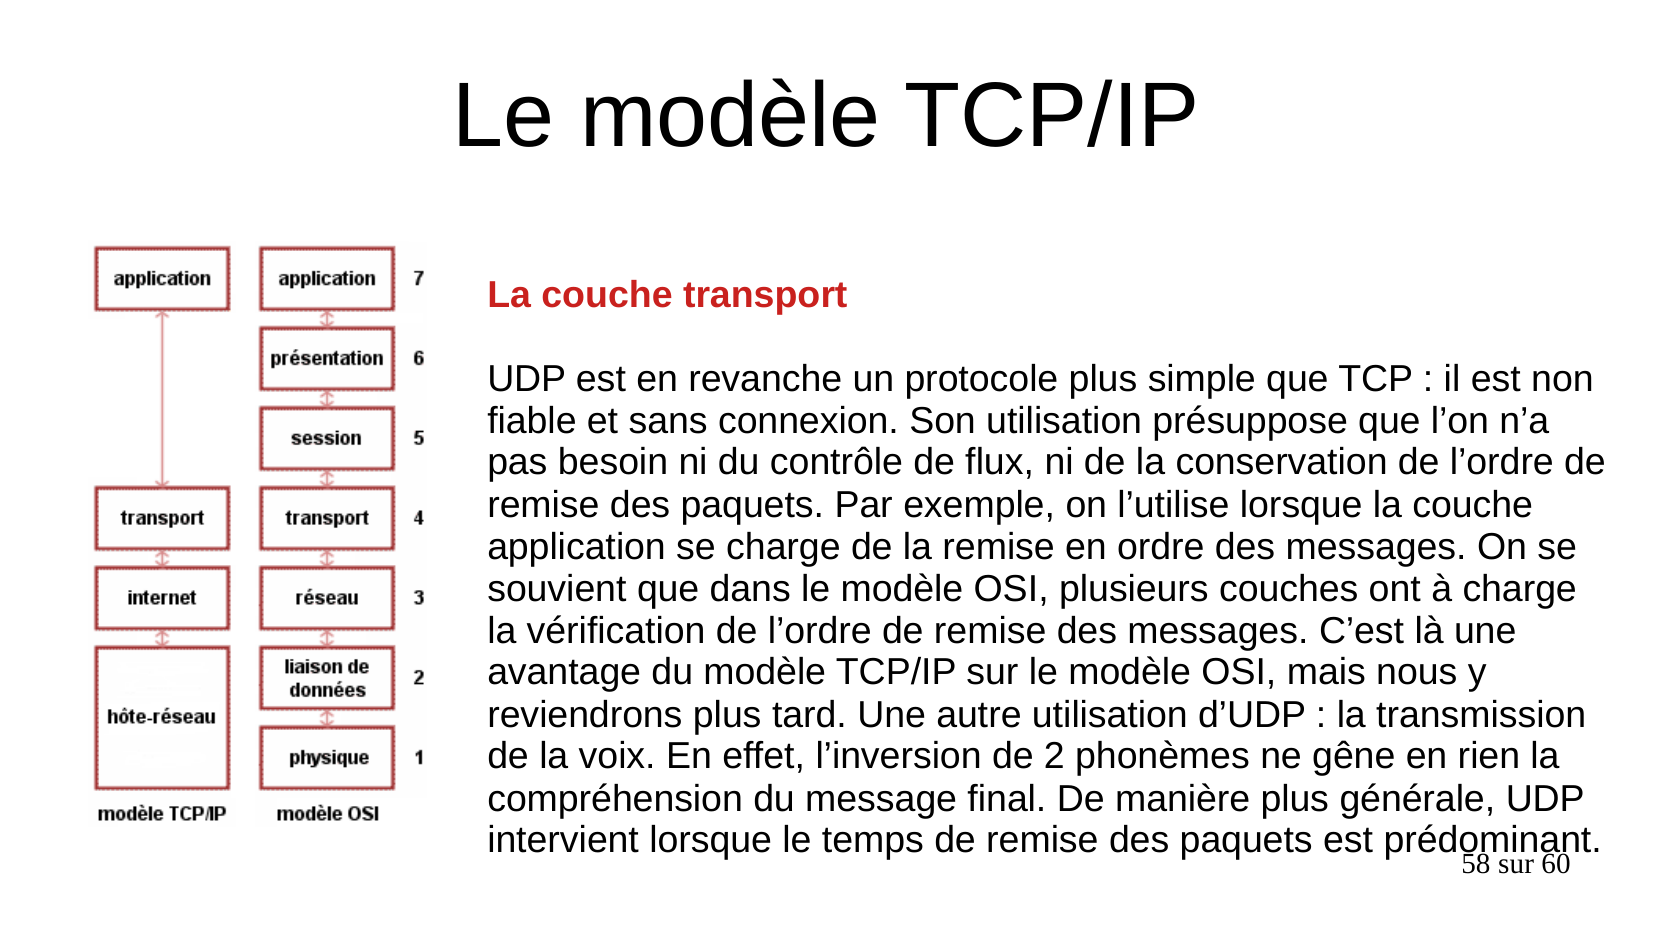

# Le modèle TCP/IP
La couche transport
UDP est en revanche un protocole plus simple que TCP : il est non fiable et sans connexion. Son utilisation présuppose que l’on n’a pas besoin ni du contrôle de flux, ni de la conservation de l’ordre de remise des paquets. Par exemple, on l’utilise lorsque la couche application se charge de la remise en ordre des messages. On se souvient que dans le modèle OSI, plusieurs couches ont à charge la vérification de l’ordre de remise des messages. C’est là une avantage du modèle TCP/IP sur le modèle OSI, mais nous y reviendrons plus tard. Une autre utilisation d’UDP : la transmission de la voix. En effet, l’inversion de 2 phonèmes ne gêne en rien la compréhension du message final. De manière plus générale, UDP intervient lorsque le temps de remise des paquets est prédominant.
58